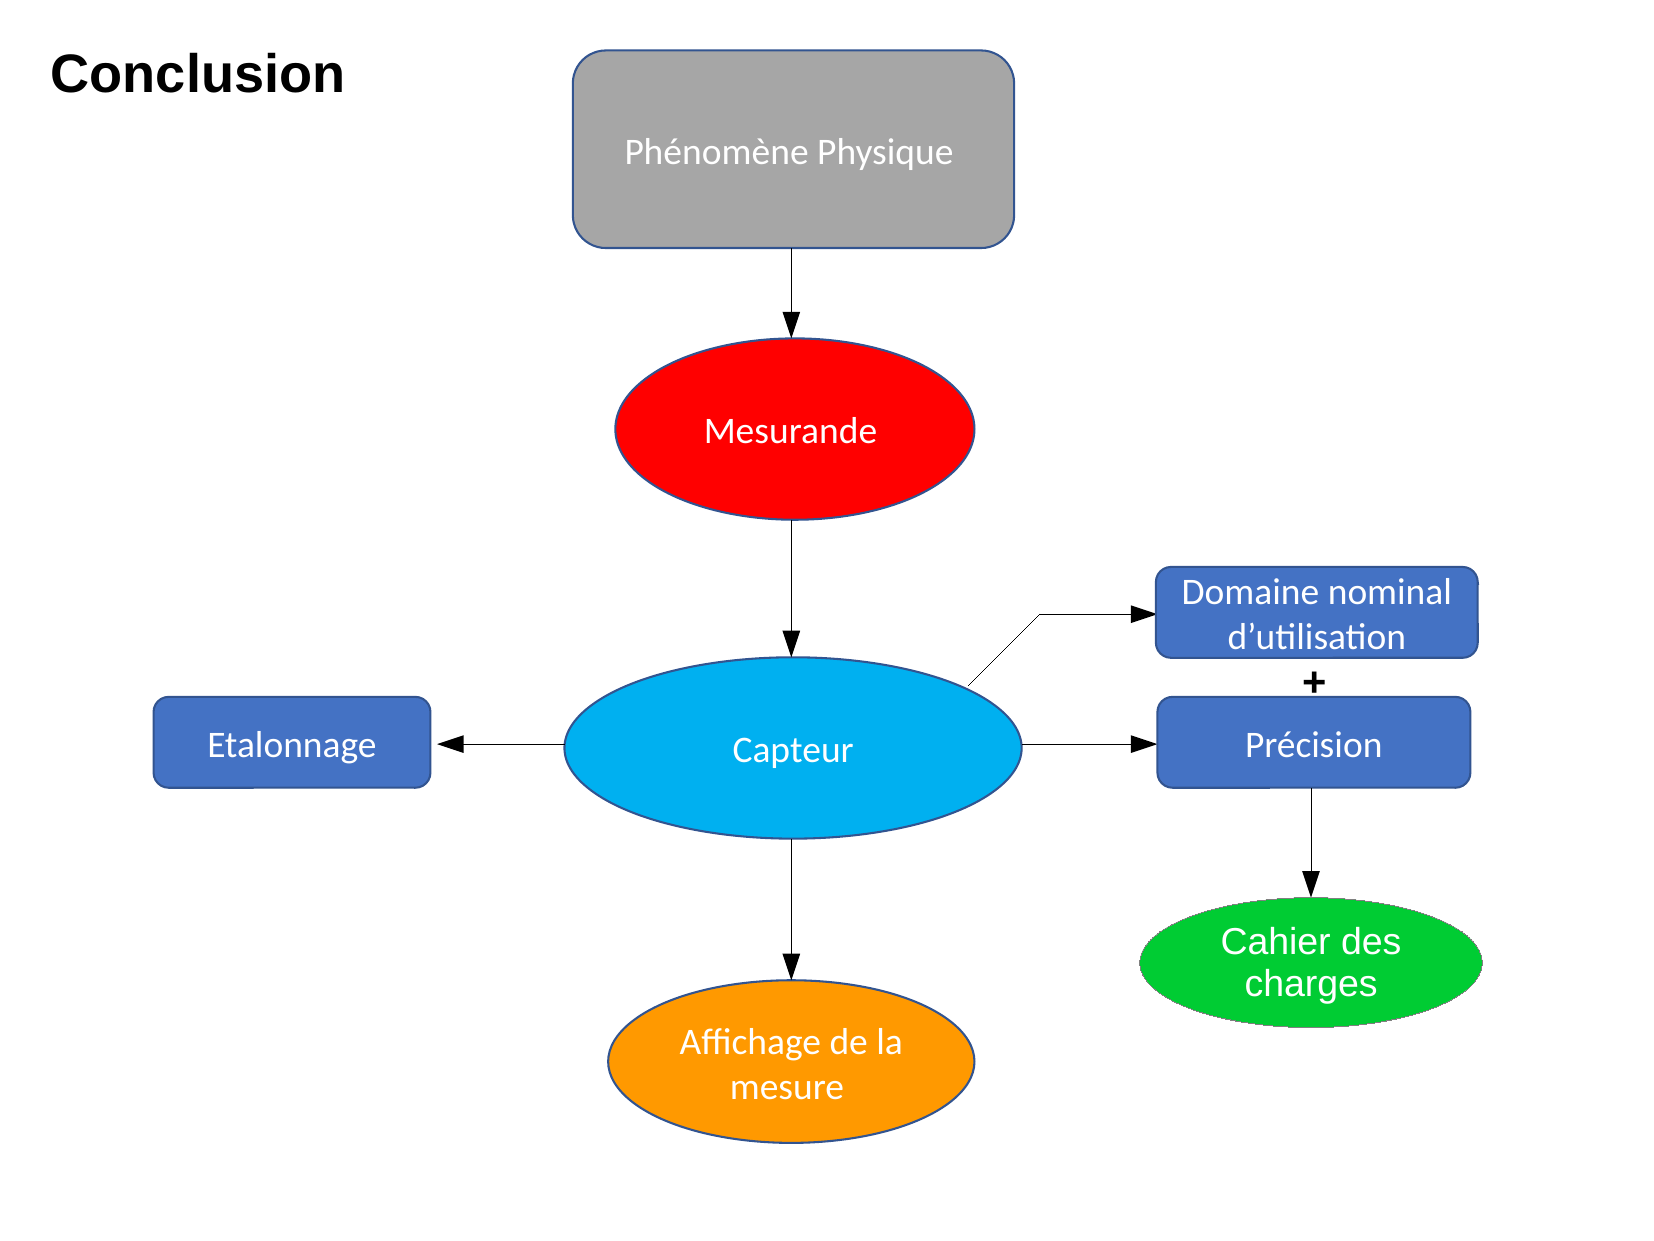

Conclusion
Phénomène Physique
Mesurande
Domaine nominal d’utilisation
+
Capteur
Etalonnage
Précision
Cahier des
charges
Affichage de la mesure